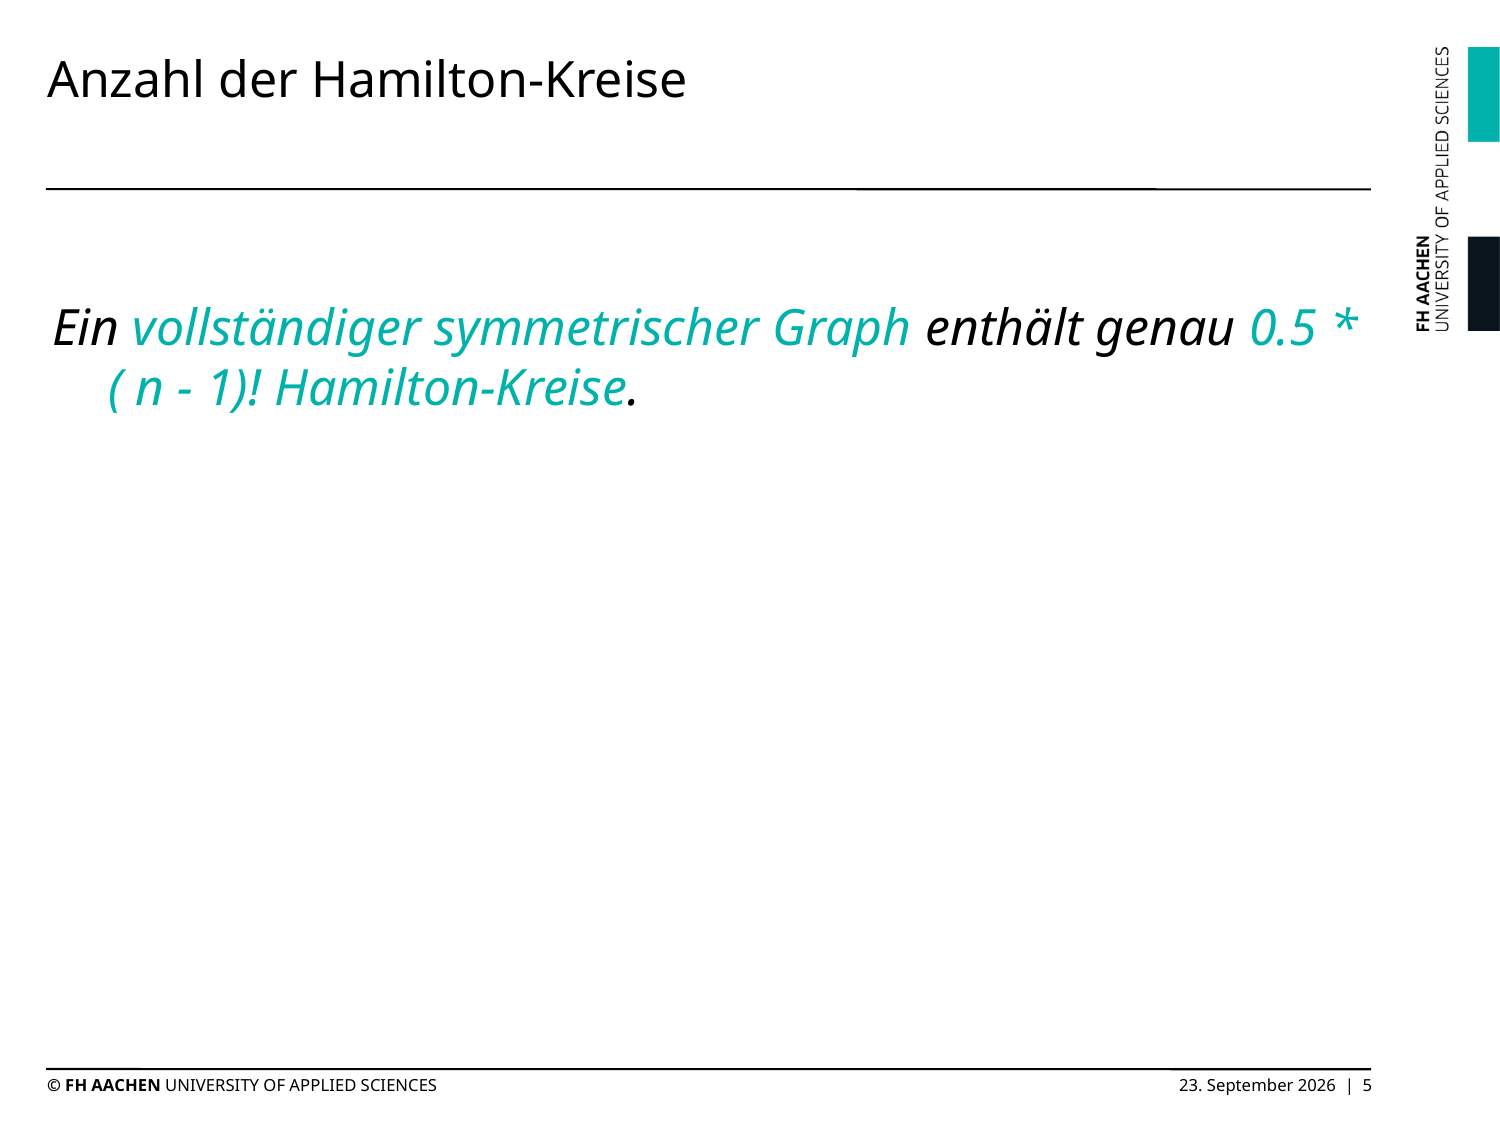

# Anzahl der Hamilton-Kreise
Ein vollständiger symmetrischer Graph enthält genau 0.5 * ( n - 1)! Hamilton-Kreise.